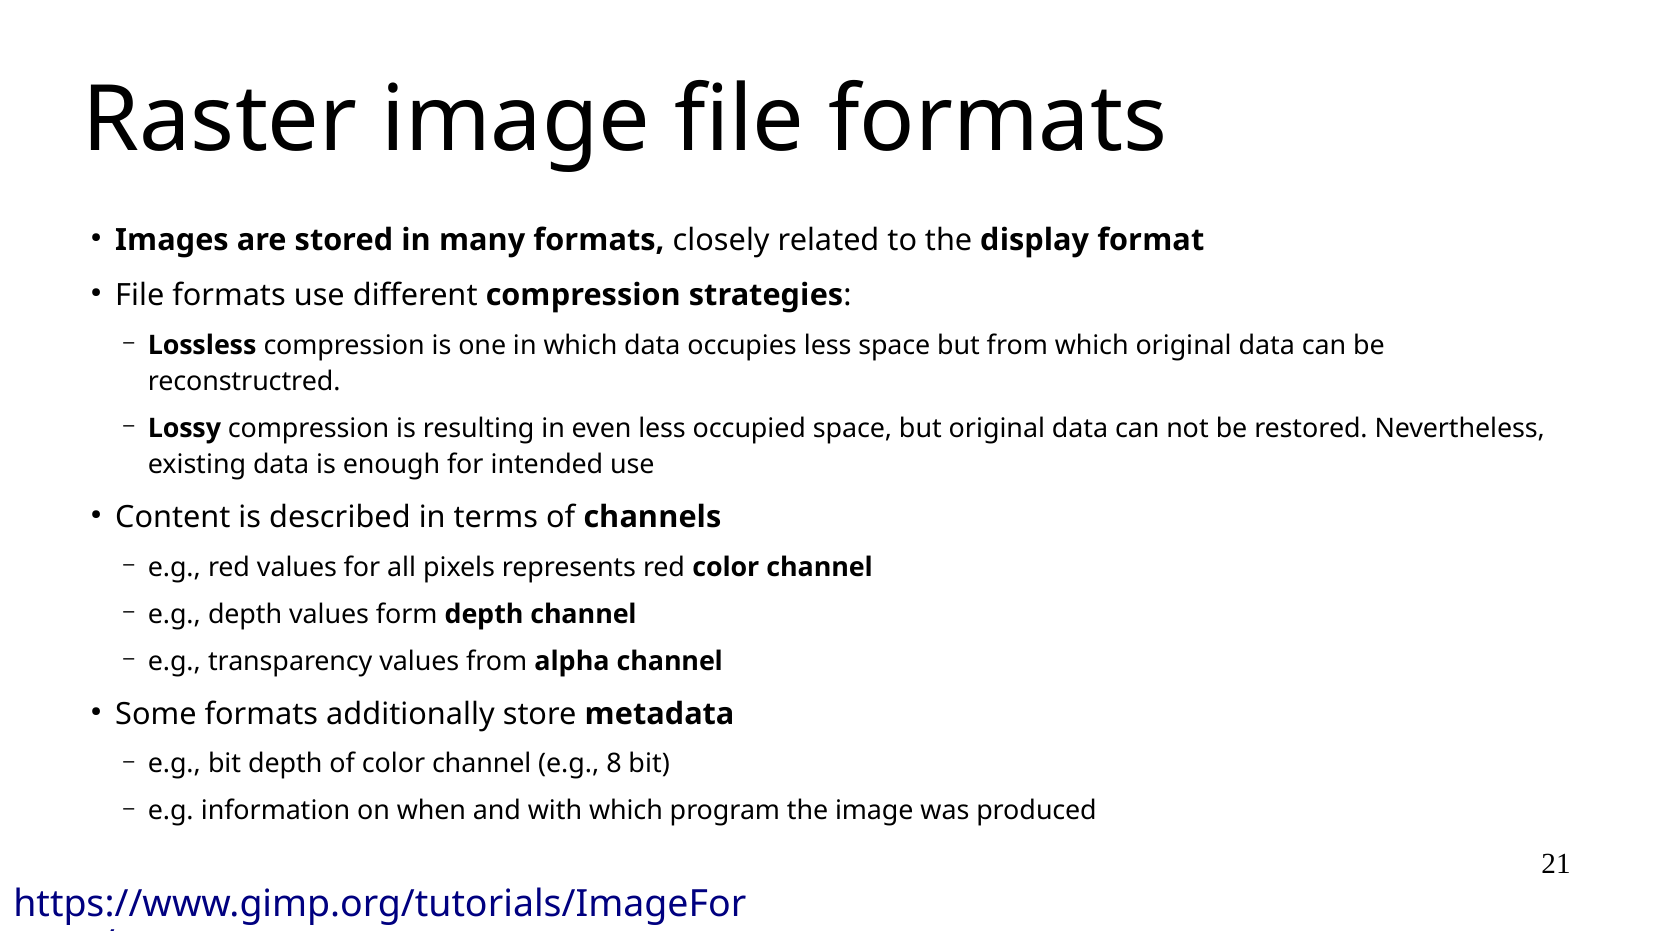

# Raster image file formats
Images are stored in many formats, closely related to the display format
File formats use different compression strategies:
Lossless compression is one in which data occupies less space but from which original data can be reconstructred.
Lossy compression is resulting in even less occupied space, but original data can not be restored. Nevertheless, existing data is enough for intended use
Content is described in terms of channels
e.g., red values for all pixels represents red color channel
e.g., depth values form depth channel
e.g., transparency values from alpha channel
Some formats additionally store metadata
e.g., bit depth of color channel (e.g., 8 bit)
e.g. information on when and with which program the image was produced
21
https://www.gimp.org/tutorials/ImageFormats/